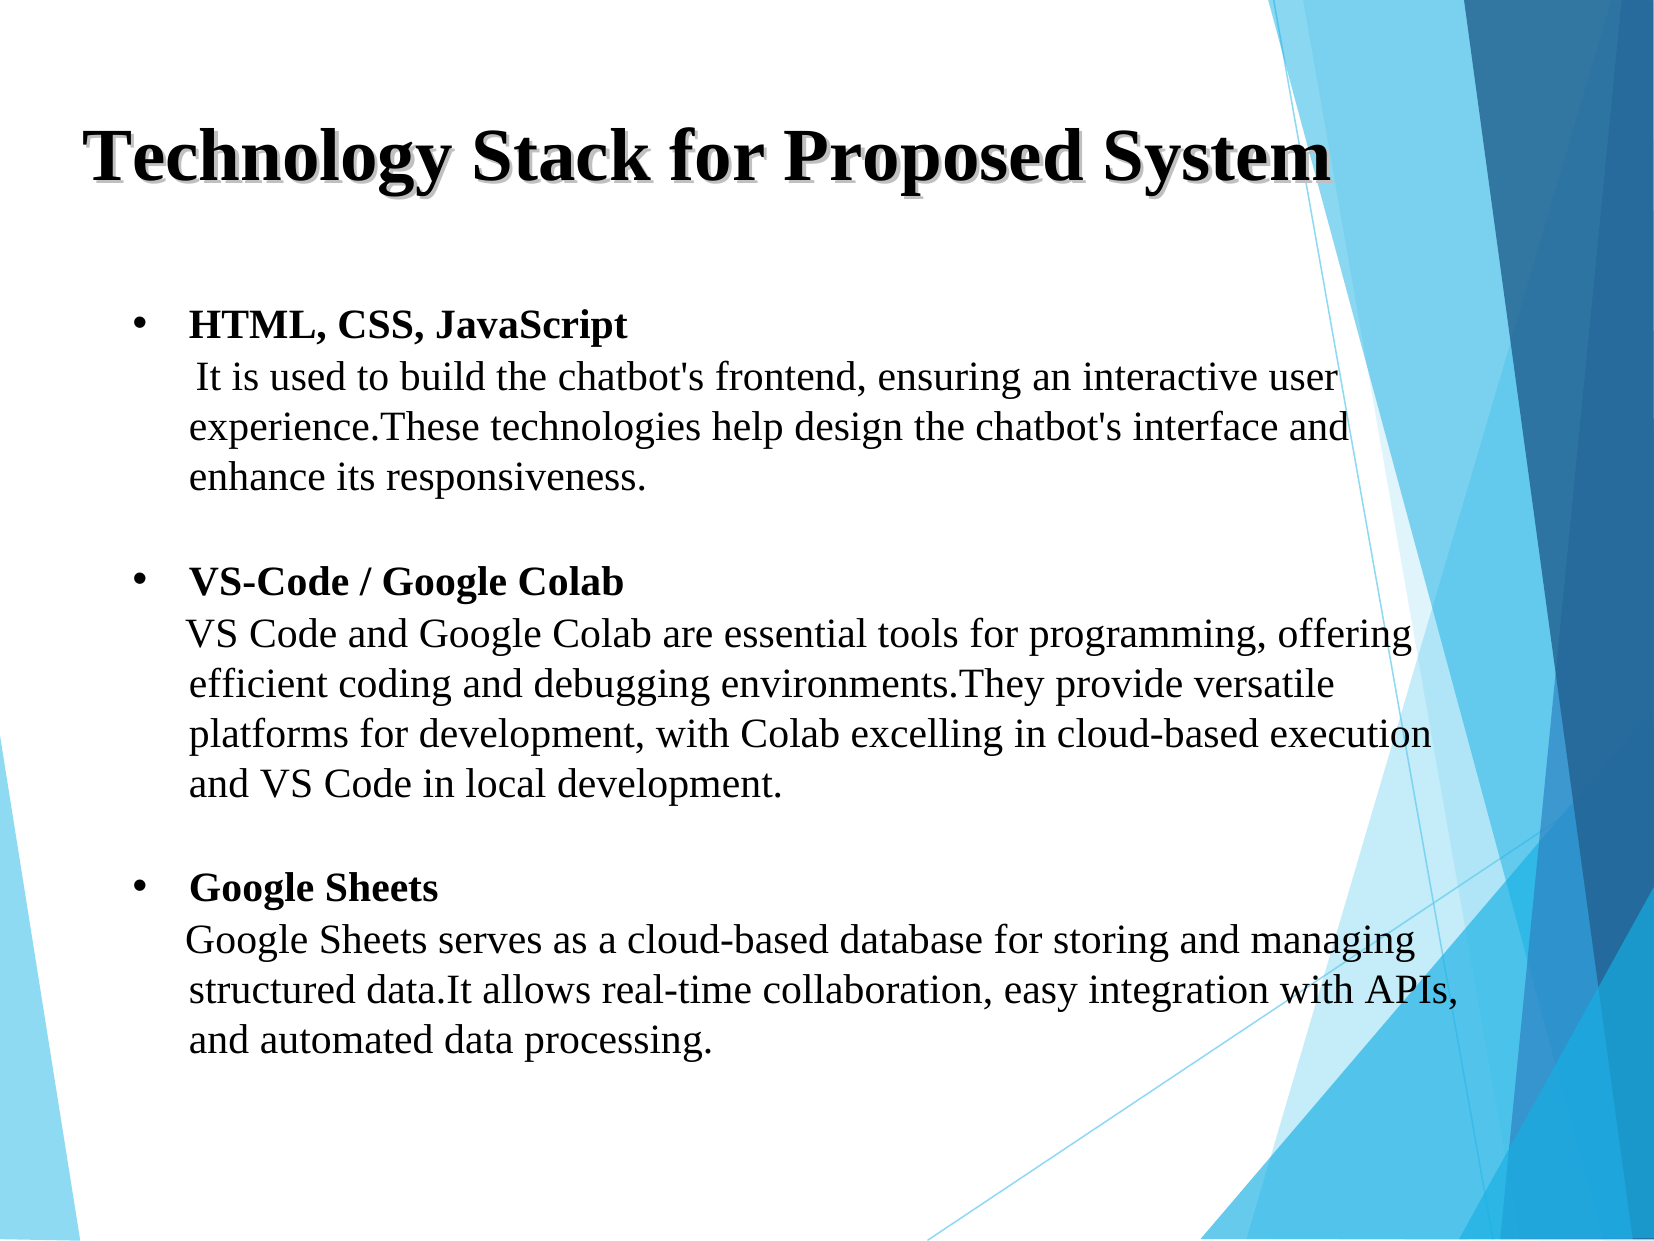

Technology Stack for Proposed System
HTML, CSS, JavaScript
 It is used to build the chatbot's frontend, ensuring an interactive user experience.These technologies help design the chatbot's interface and enhance its responsiveness.
VS-Code / Google Colab
 VS Code and Google Colab are essential tools for programming, offering efficient coding and debugging environments.They provide versatile platforms for development, with Colab excelling in cloud-based execution and VS Code in local development.
Google Sheets
 Google Sheets serves as a cloud-based database for storing and managing structured data.It allows real-time collaboration, easy integration with APIs, and automated data processing.